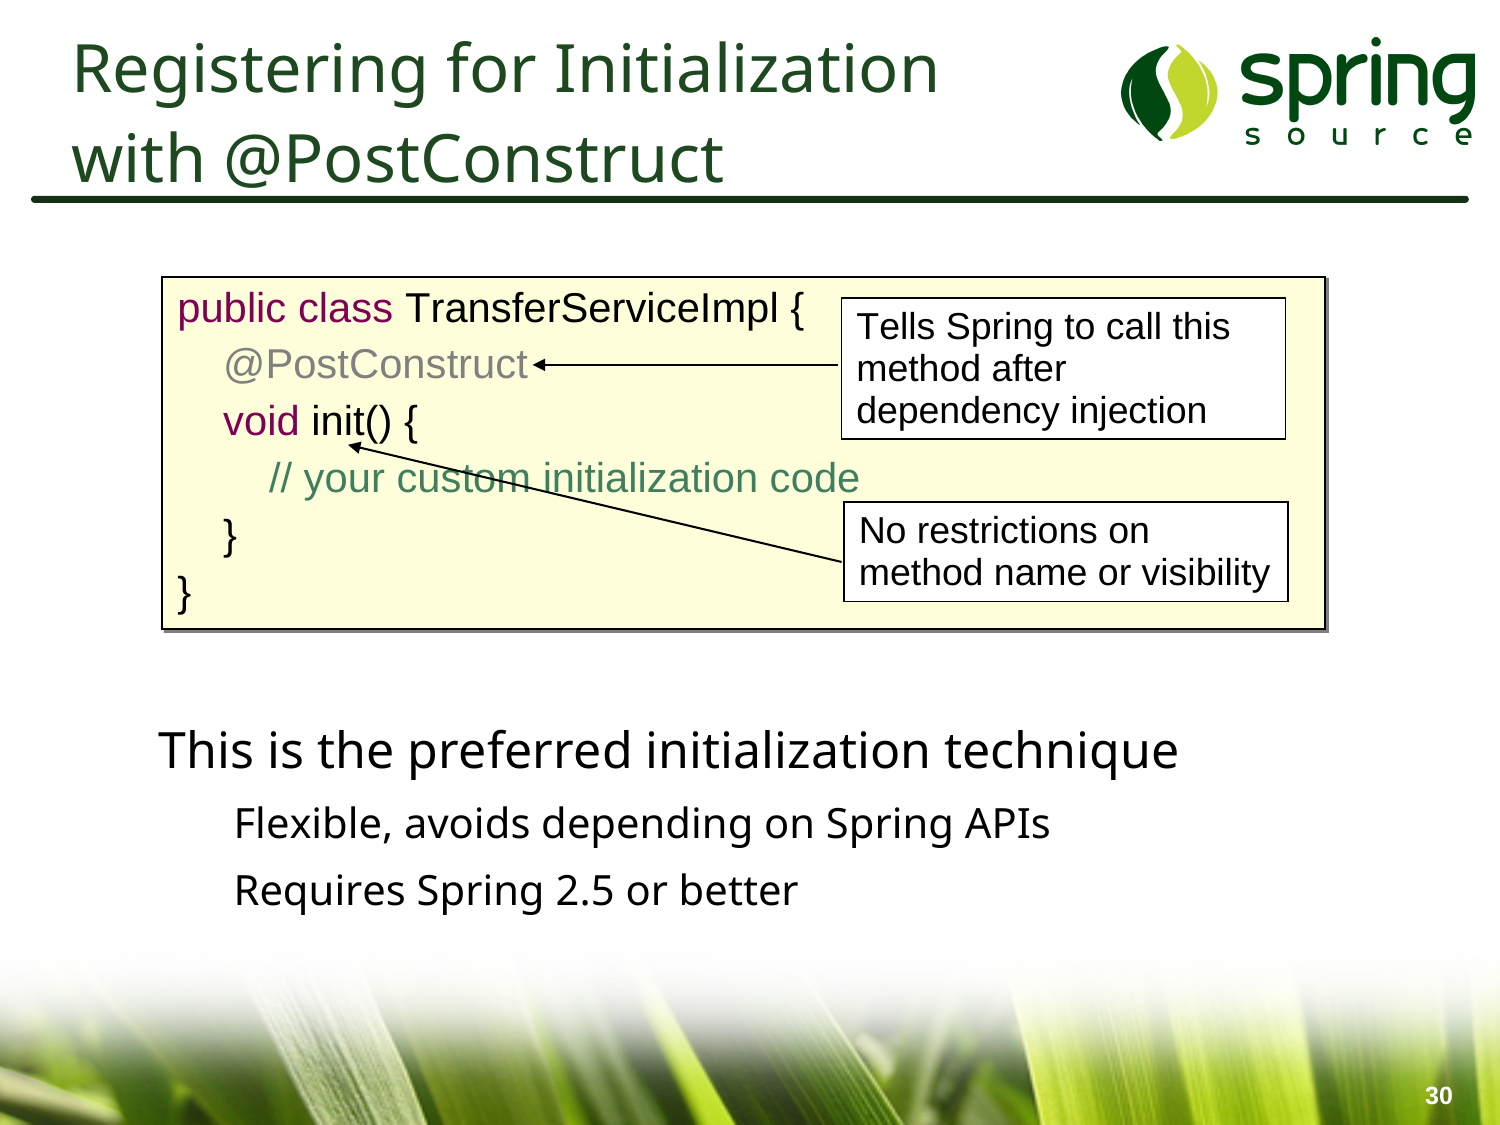

# Registering for Initialization with @PostConstruct
public class TransferServiceImpl {
 @PostConstruct
 void init() {
 // your custom initialization code
 }
}
Tells Spring to call this method after dependency injection
No restrictions on method name or visibility
This is the preferred initialization technique
Flexible, avoids depending on Spring APIs
Requires Spring 2.5 or better